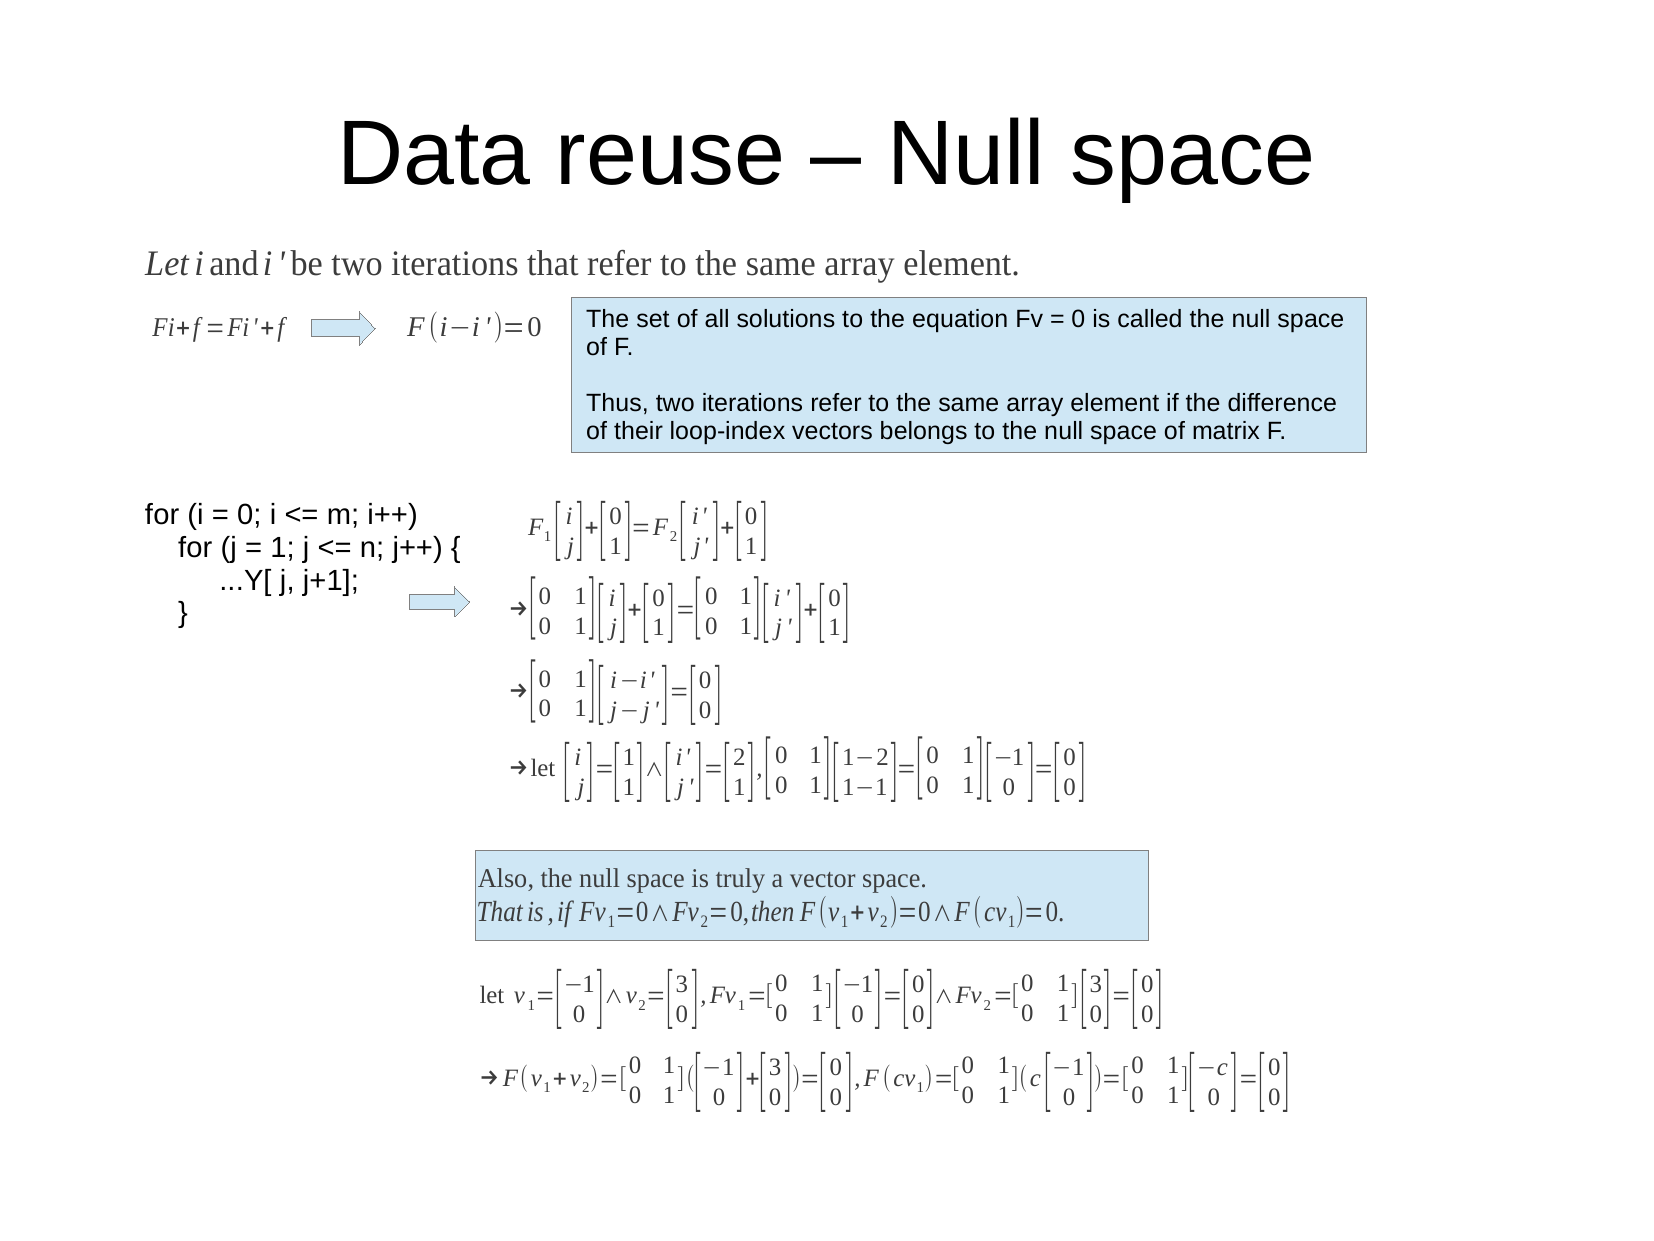

# Data reuse – Null space
The set of all solutions to the equation Fv = 0 is called the null space of F.
Thus, two iterations refer to the same array element if the difference
of their loop-index vectors belongs to the null space of matrix F.
for (i = 0; i <= m; i++)
 for (j = 1; j <= n; j++) {
 ...Y[ j, j+1];
 }